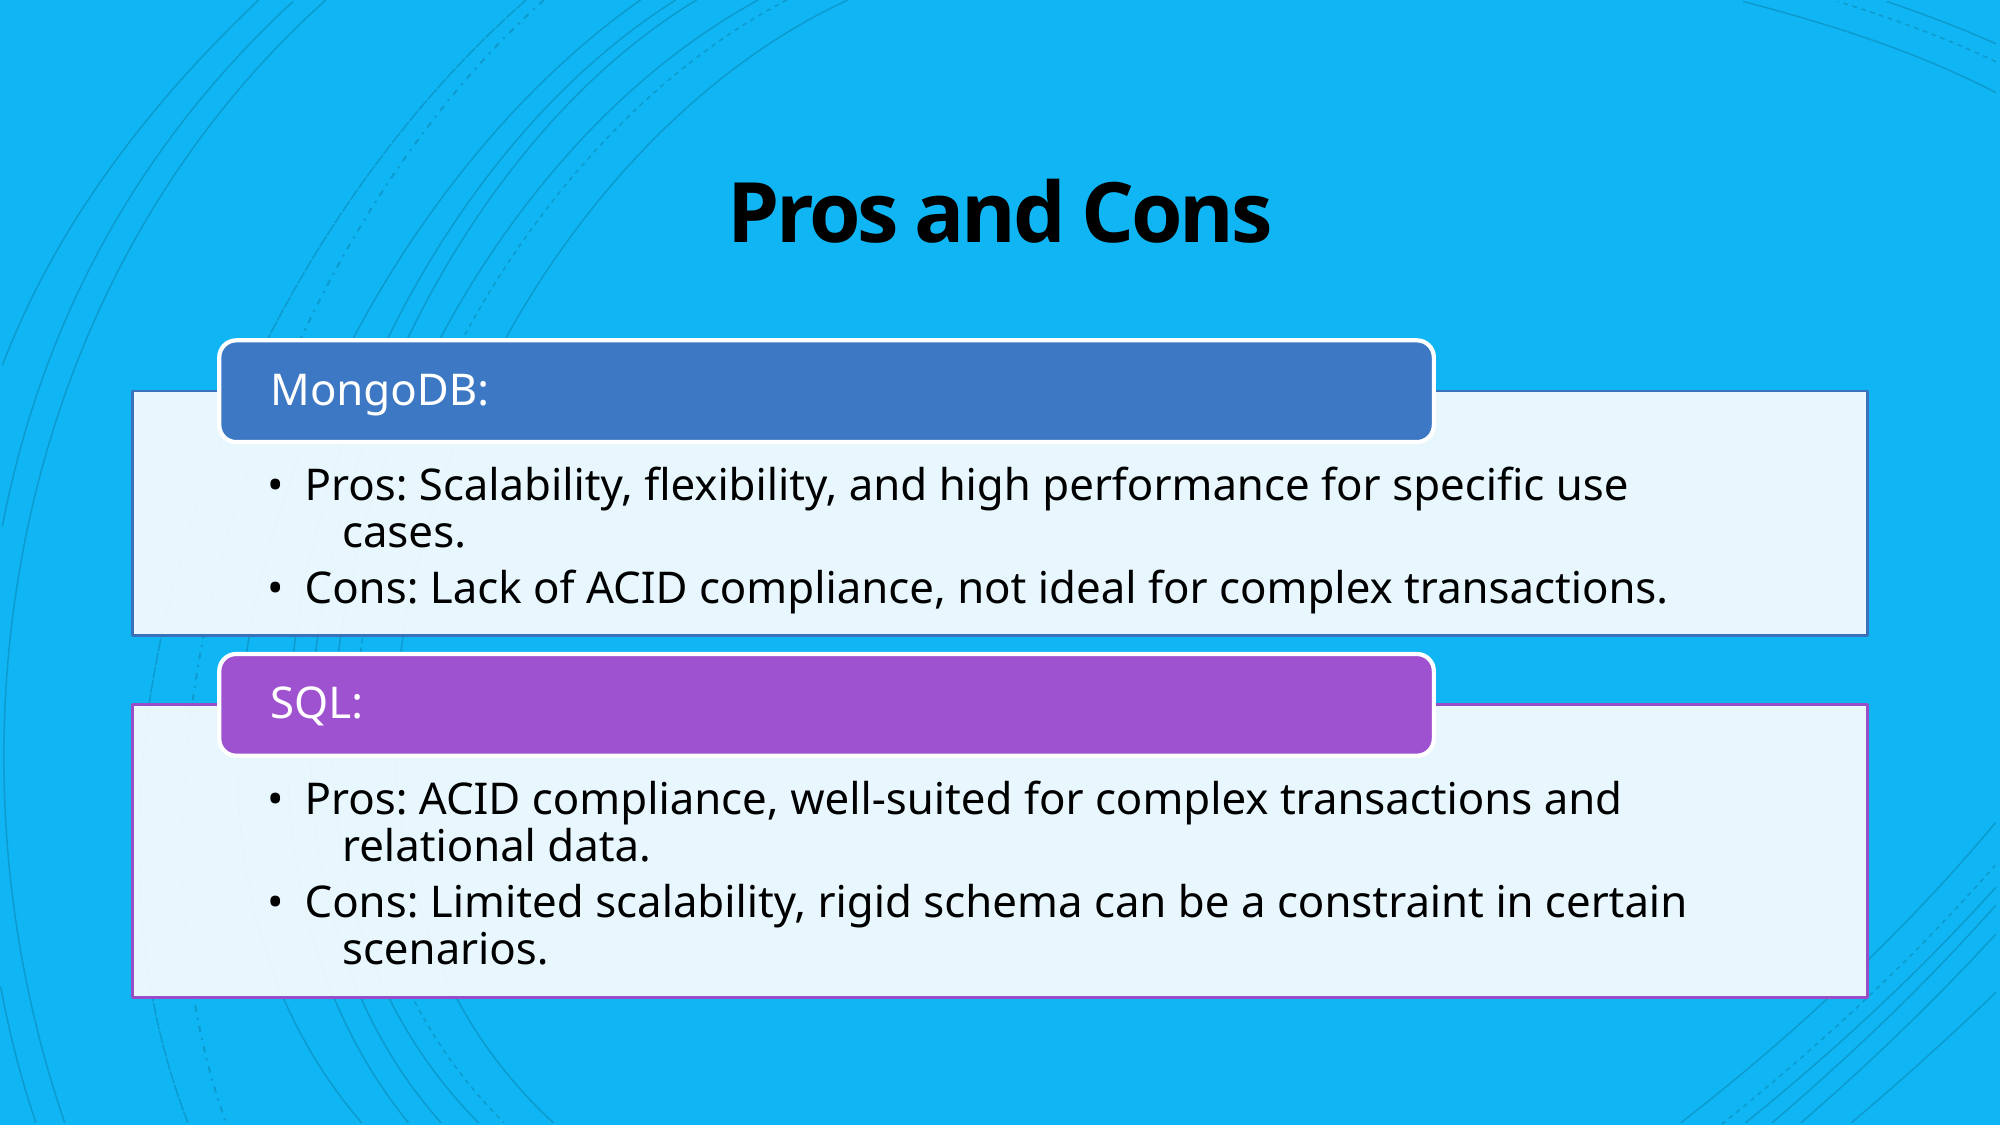

# Pros and Cons
MongoDB:
Pros: Scalability, flexibility, and high performance for specific use cases.
Cons: Lack of ACID compliance, not ideal for complex transactions.
SQL:
Pros: ACID compliance, well-suited for complex transactions and relational data.
Cons: Limited scalability, rigid schema can be a constraint in certain scenarios.